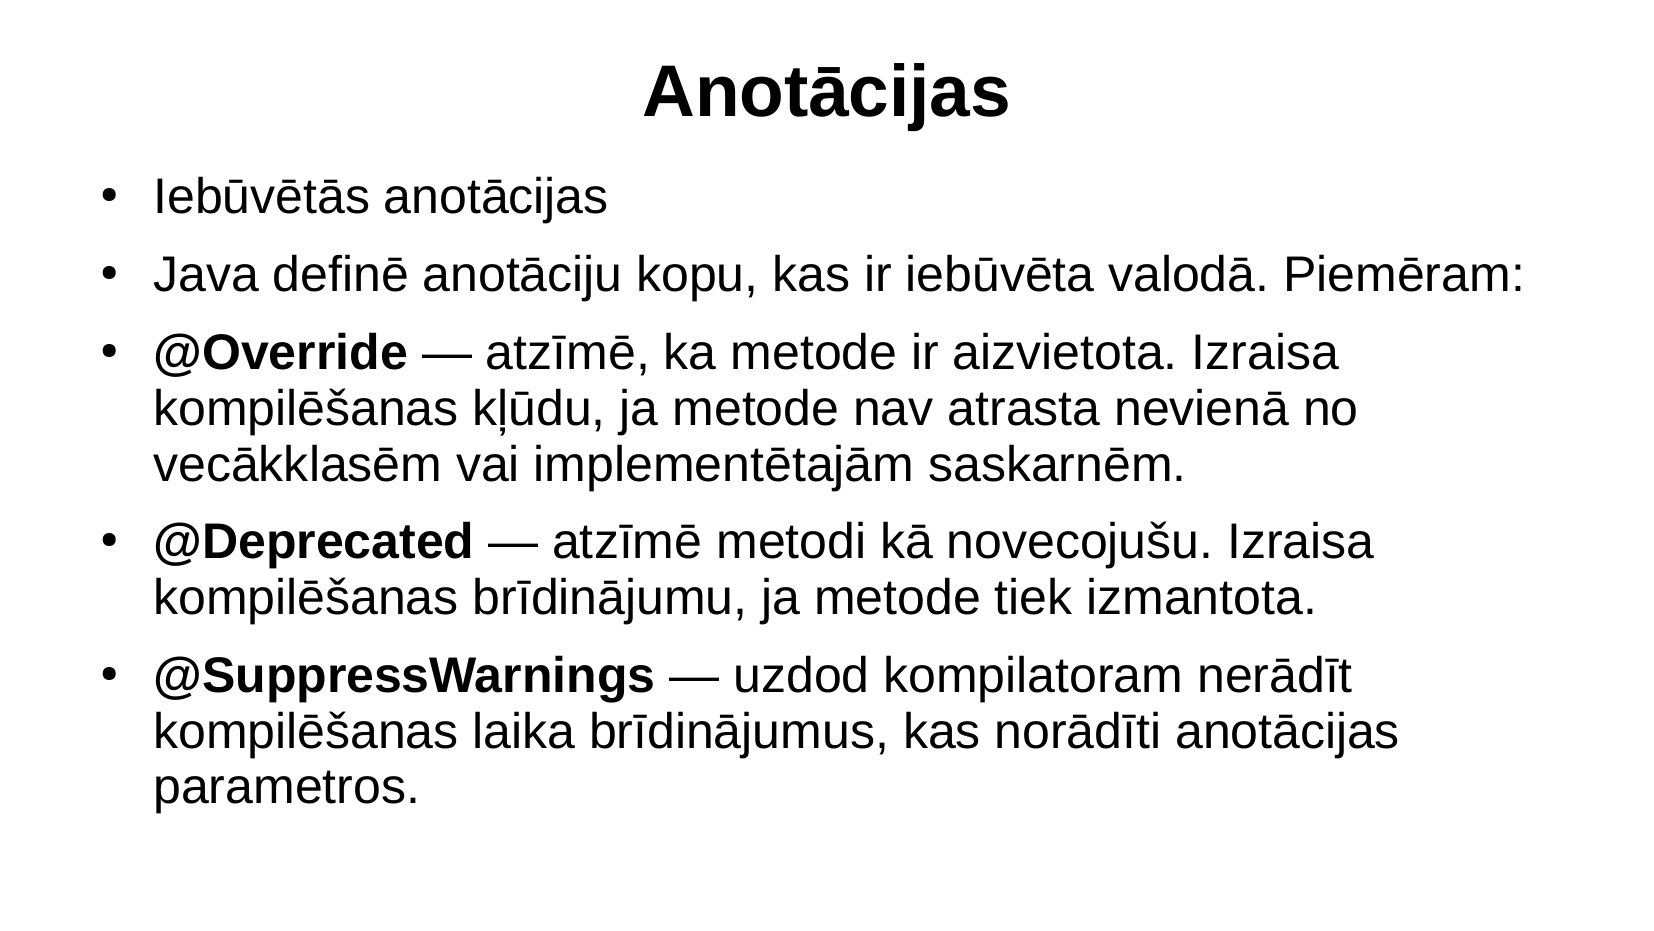

# Anotācijas
Iebūvētās anotācijas
Java definē anotāciju kopu, kas ir iebūvēta valodā. Piemēram:
@Override — atzīmē, ka metode ir aizvietota. Izraisa kompilēšanas kļūdu, ja metode nav atrasta nevienā no vecākklasēm vai implementētajām saskarnēm.
@Deprecated — atzīmē metodi kā novecojušu. Izraisa kompilēšanas brīdinājumu, ja metode tiek izmantota.
@SuppressWarnings — uzdod kompilatoram nerādīt kompilēšanas laika brīdinājumus, kas norādīti anotācijas parametros.